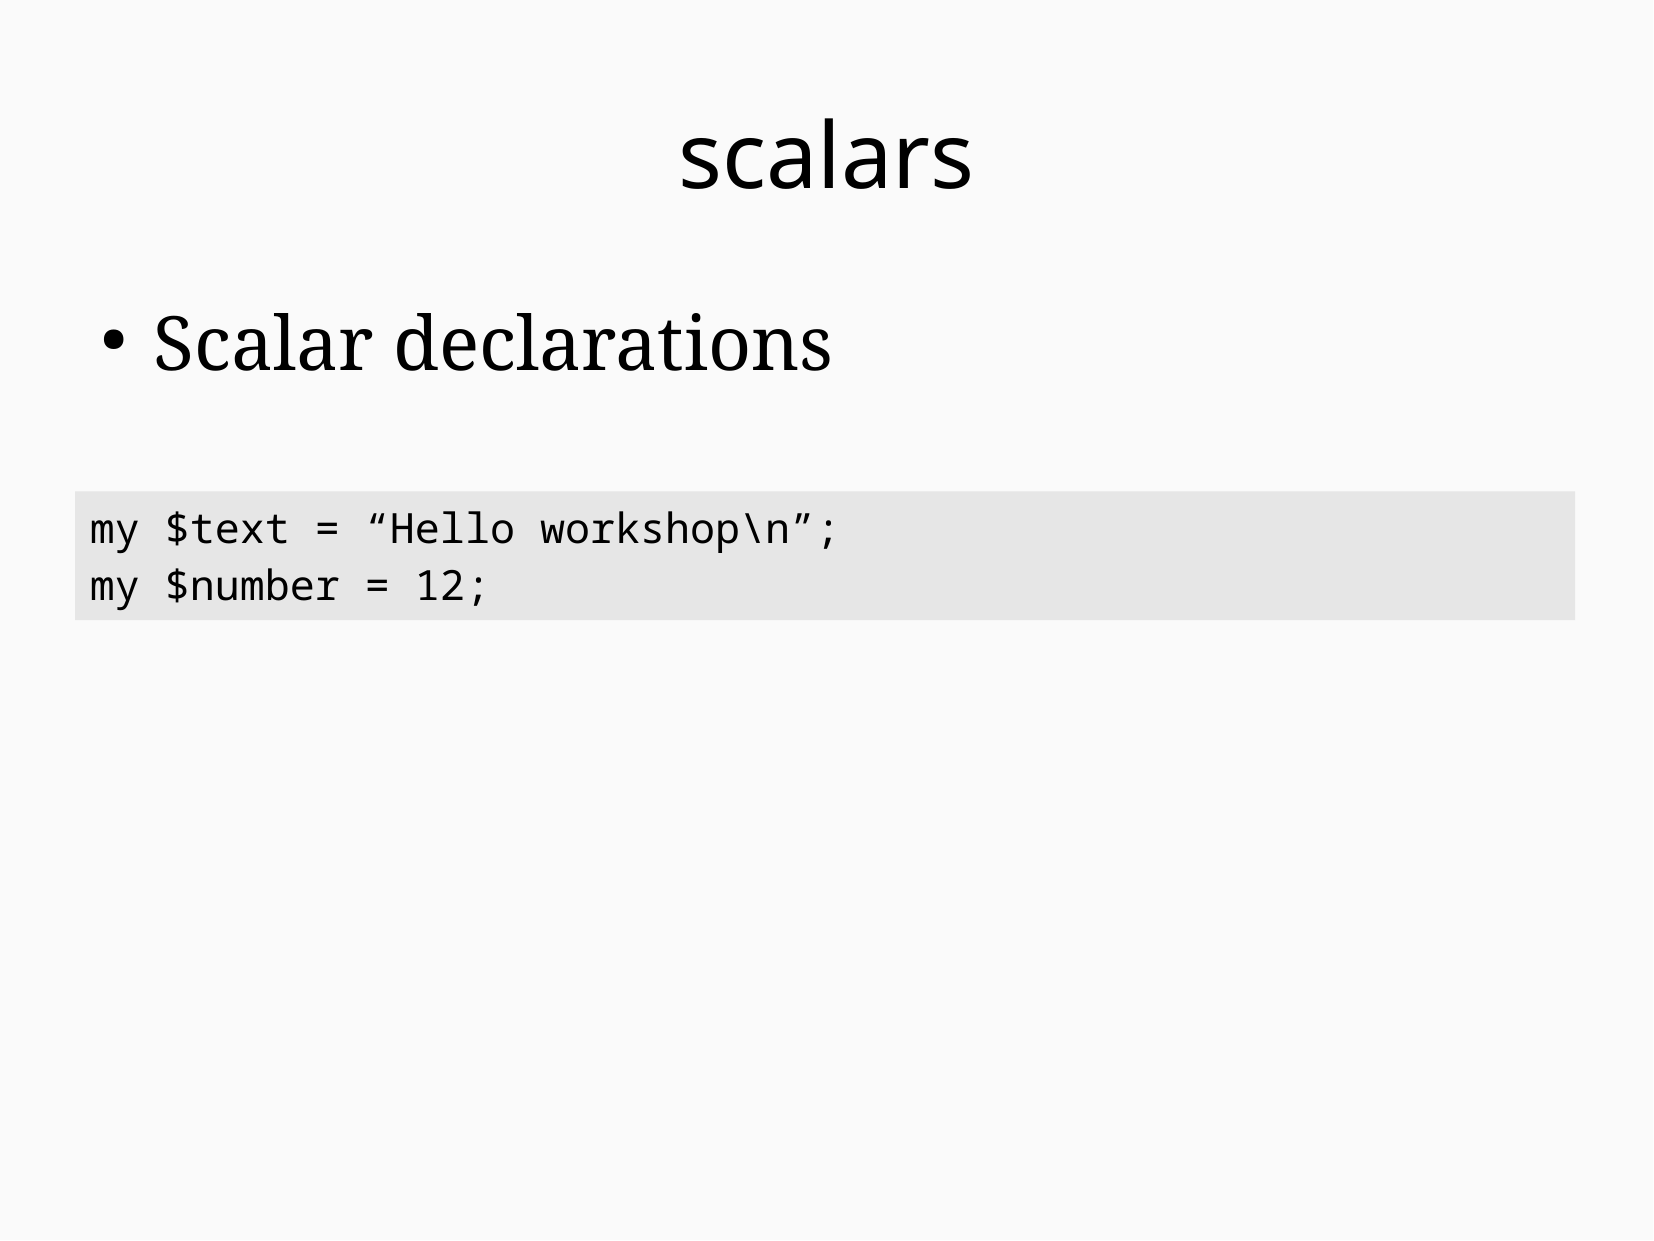

# scalars
Scalar declarations
my $text = “Hello workshop\n”;
my $number = 12;